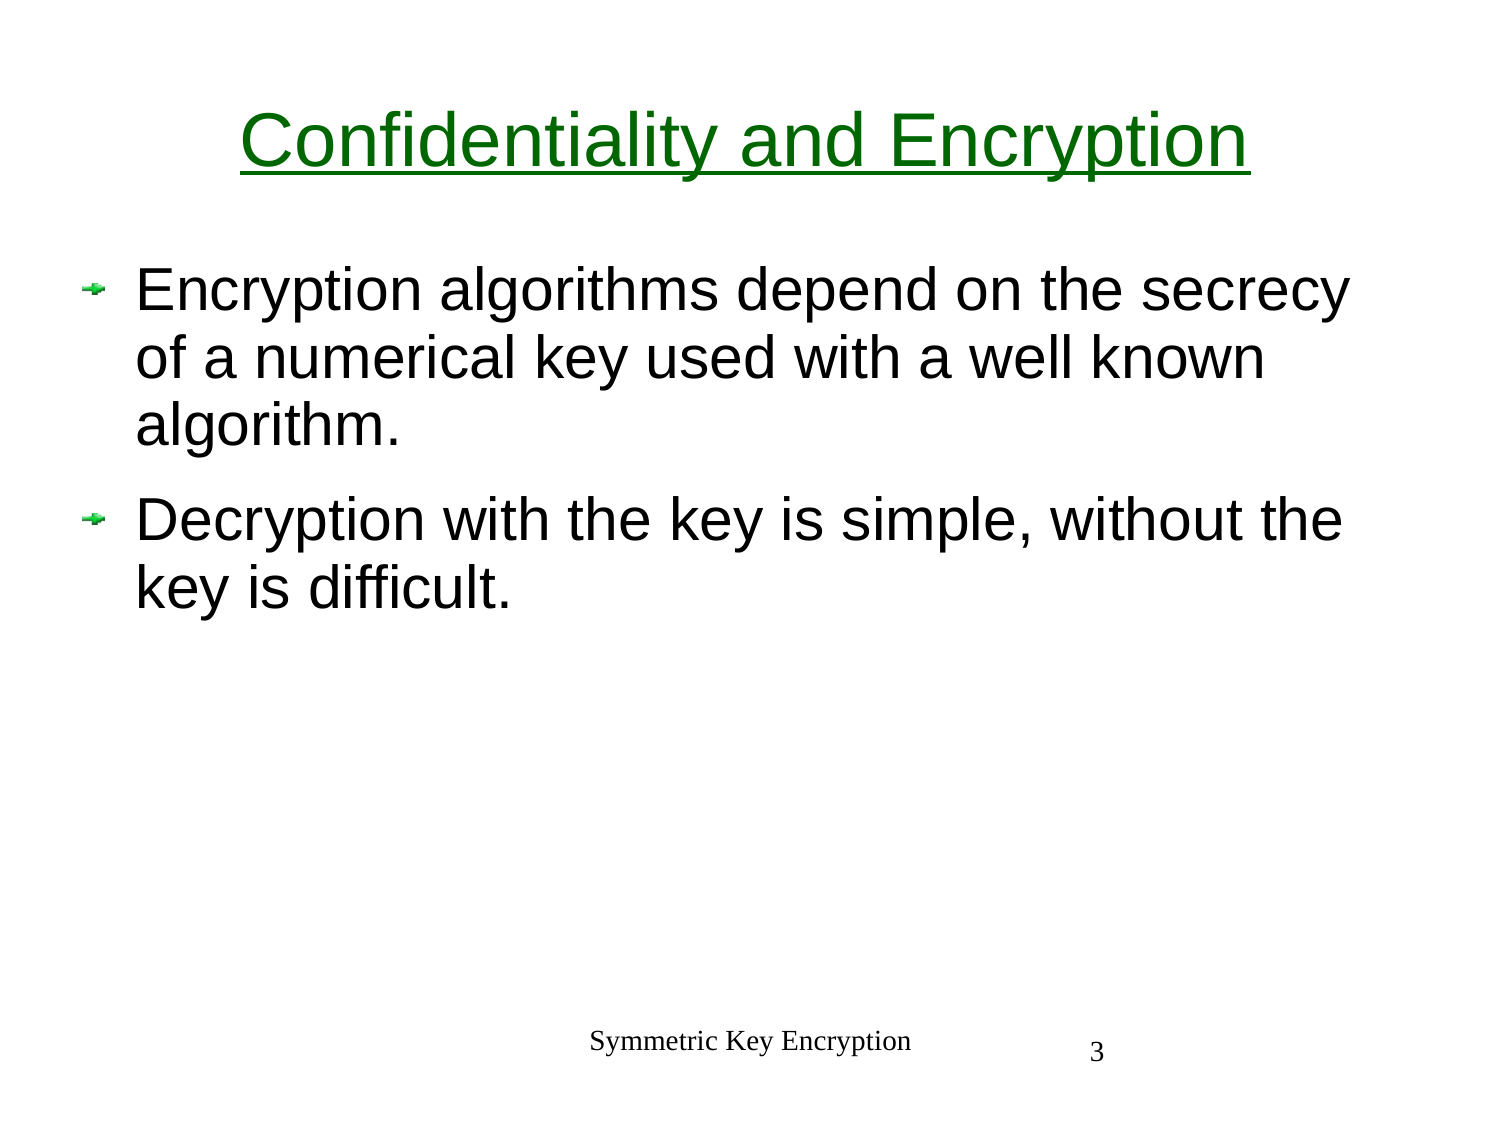

# Confidentiality and Encryption
Encryption algorithms depend on the secrecy of a numerical key used with a well known algorithm.
Decryption with the key is simple, without the key is difficult.
Symmetric Key Encryption
2